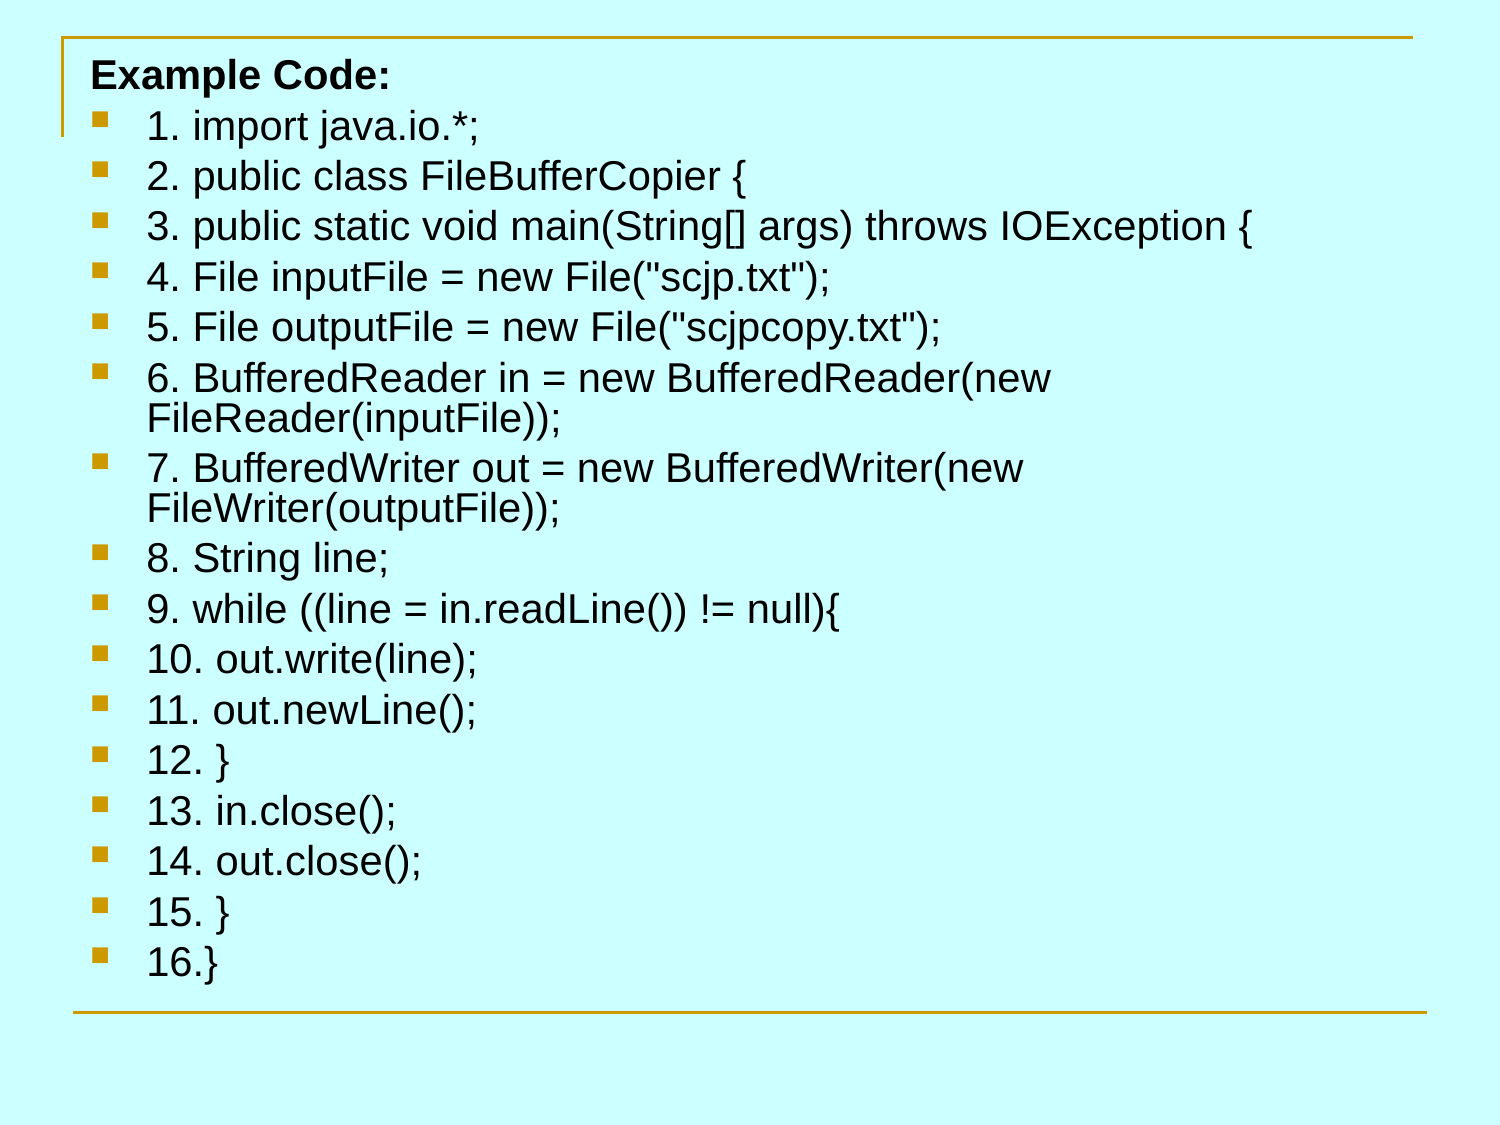

# Example Code:
1. import java.io.*;
2. public class FileBufferCopier {
3. public static void main(String[] args) throws IOException {
4. File inputFile = new File("scjp.txt");
5. File outputFile = new File("scjpcopy.txt");
6. BufferedReader in = new BufferedReader(new FileReader(inputFile));
7. BufferedWriter out = new BufferedWriter(new FileWriter(outputFile));
8. String line;
9. while ((line = in.readLine()) != null){
10. out.write(line);
11. out.newLine();
12. }
13. in.close();
14. out.close();
15. }
16.}